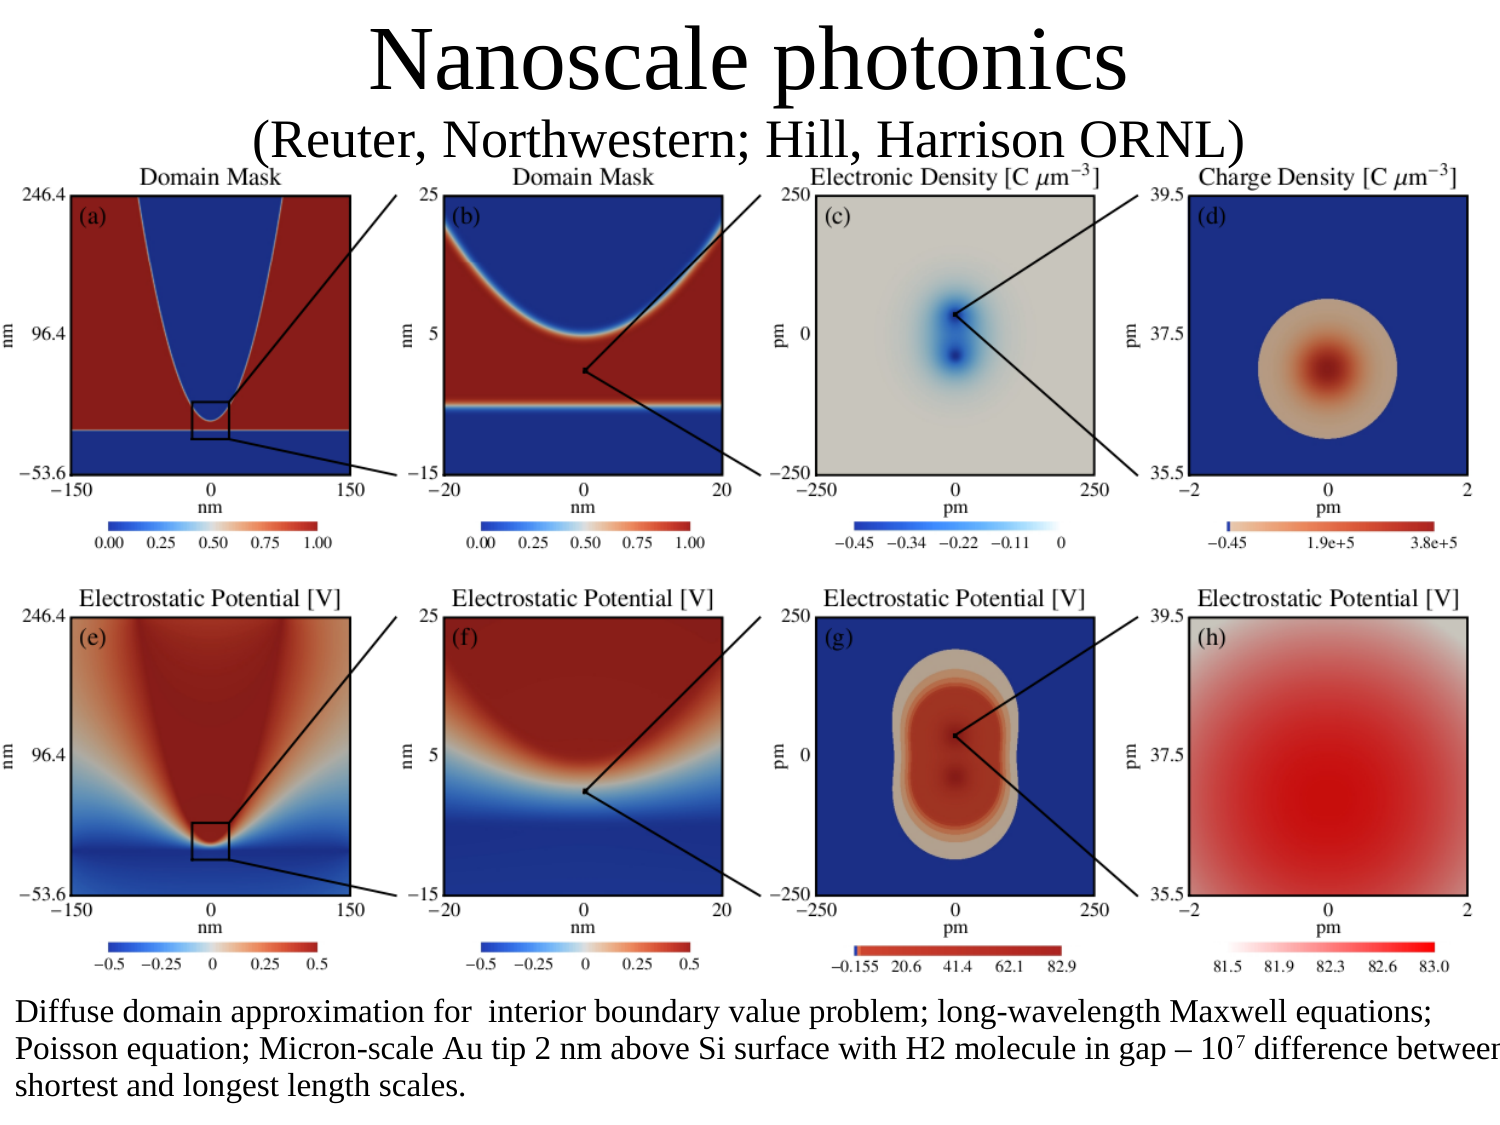

# Nanoscale photonics (Reuter, Northwestern; Hill, Harrison ORNL)
Diffuse domain approximation for interior boundary value problem; long-wavelength Maxwell equations; Poisson equation; Micron-scale Au tip 2 nm above Si surface with H2 molecule in gap – 107 difference between shortest and longest length scales.